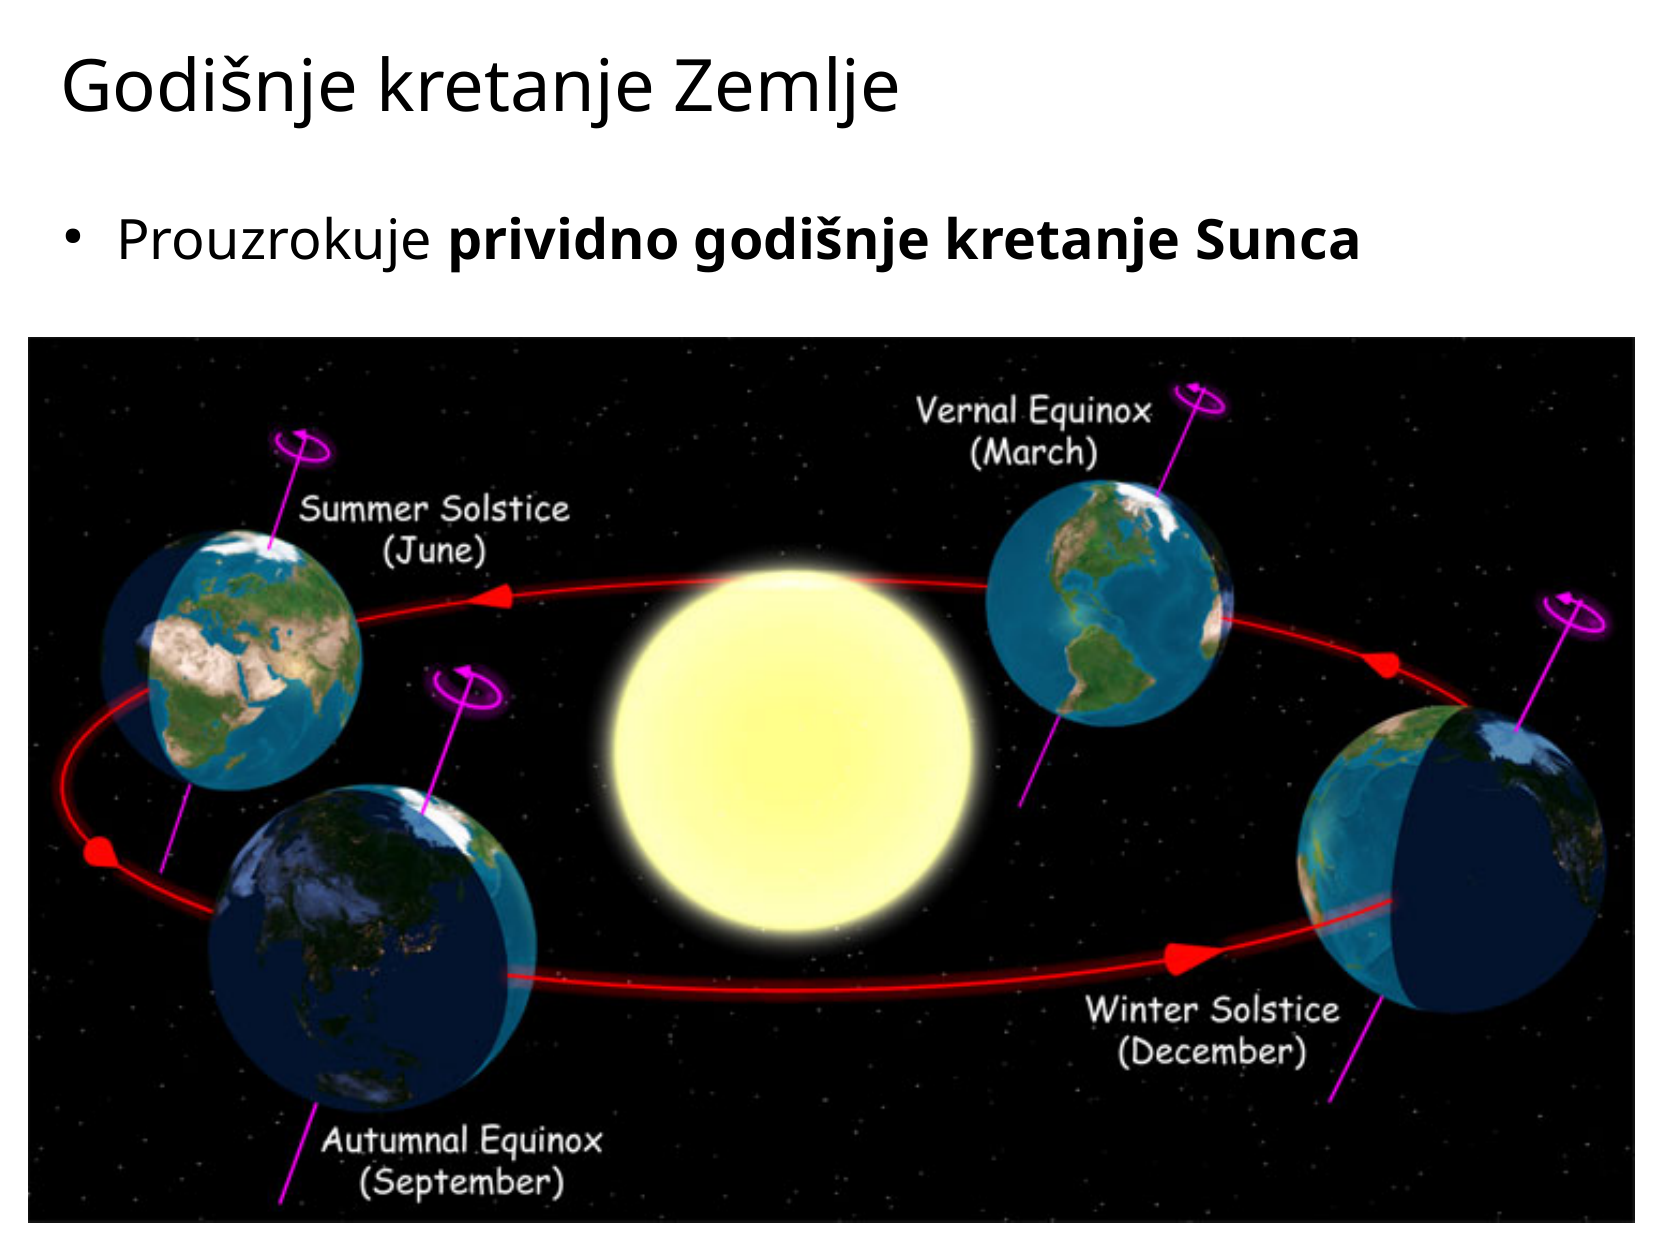

# Godišnje kretanje Zemlje
Prouzrokuje prividno godišnje kretanje Sunca